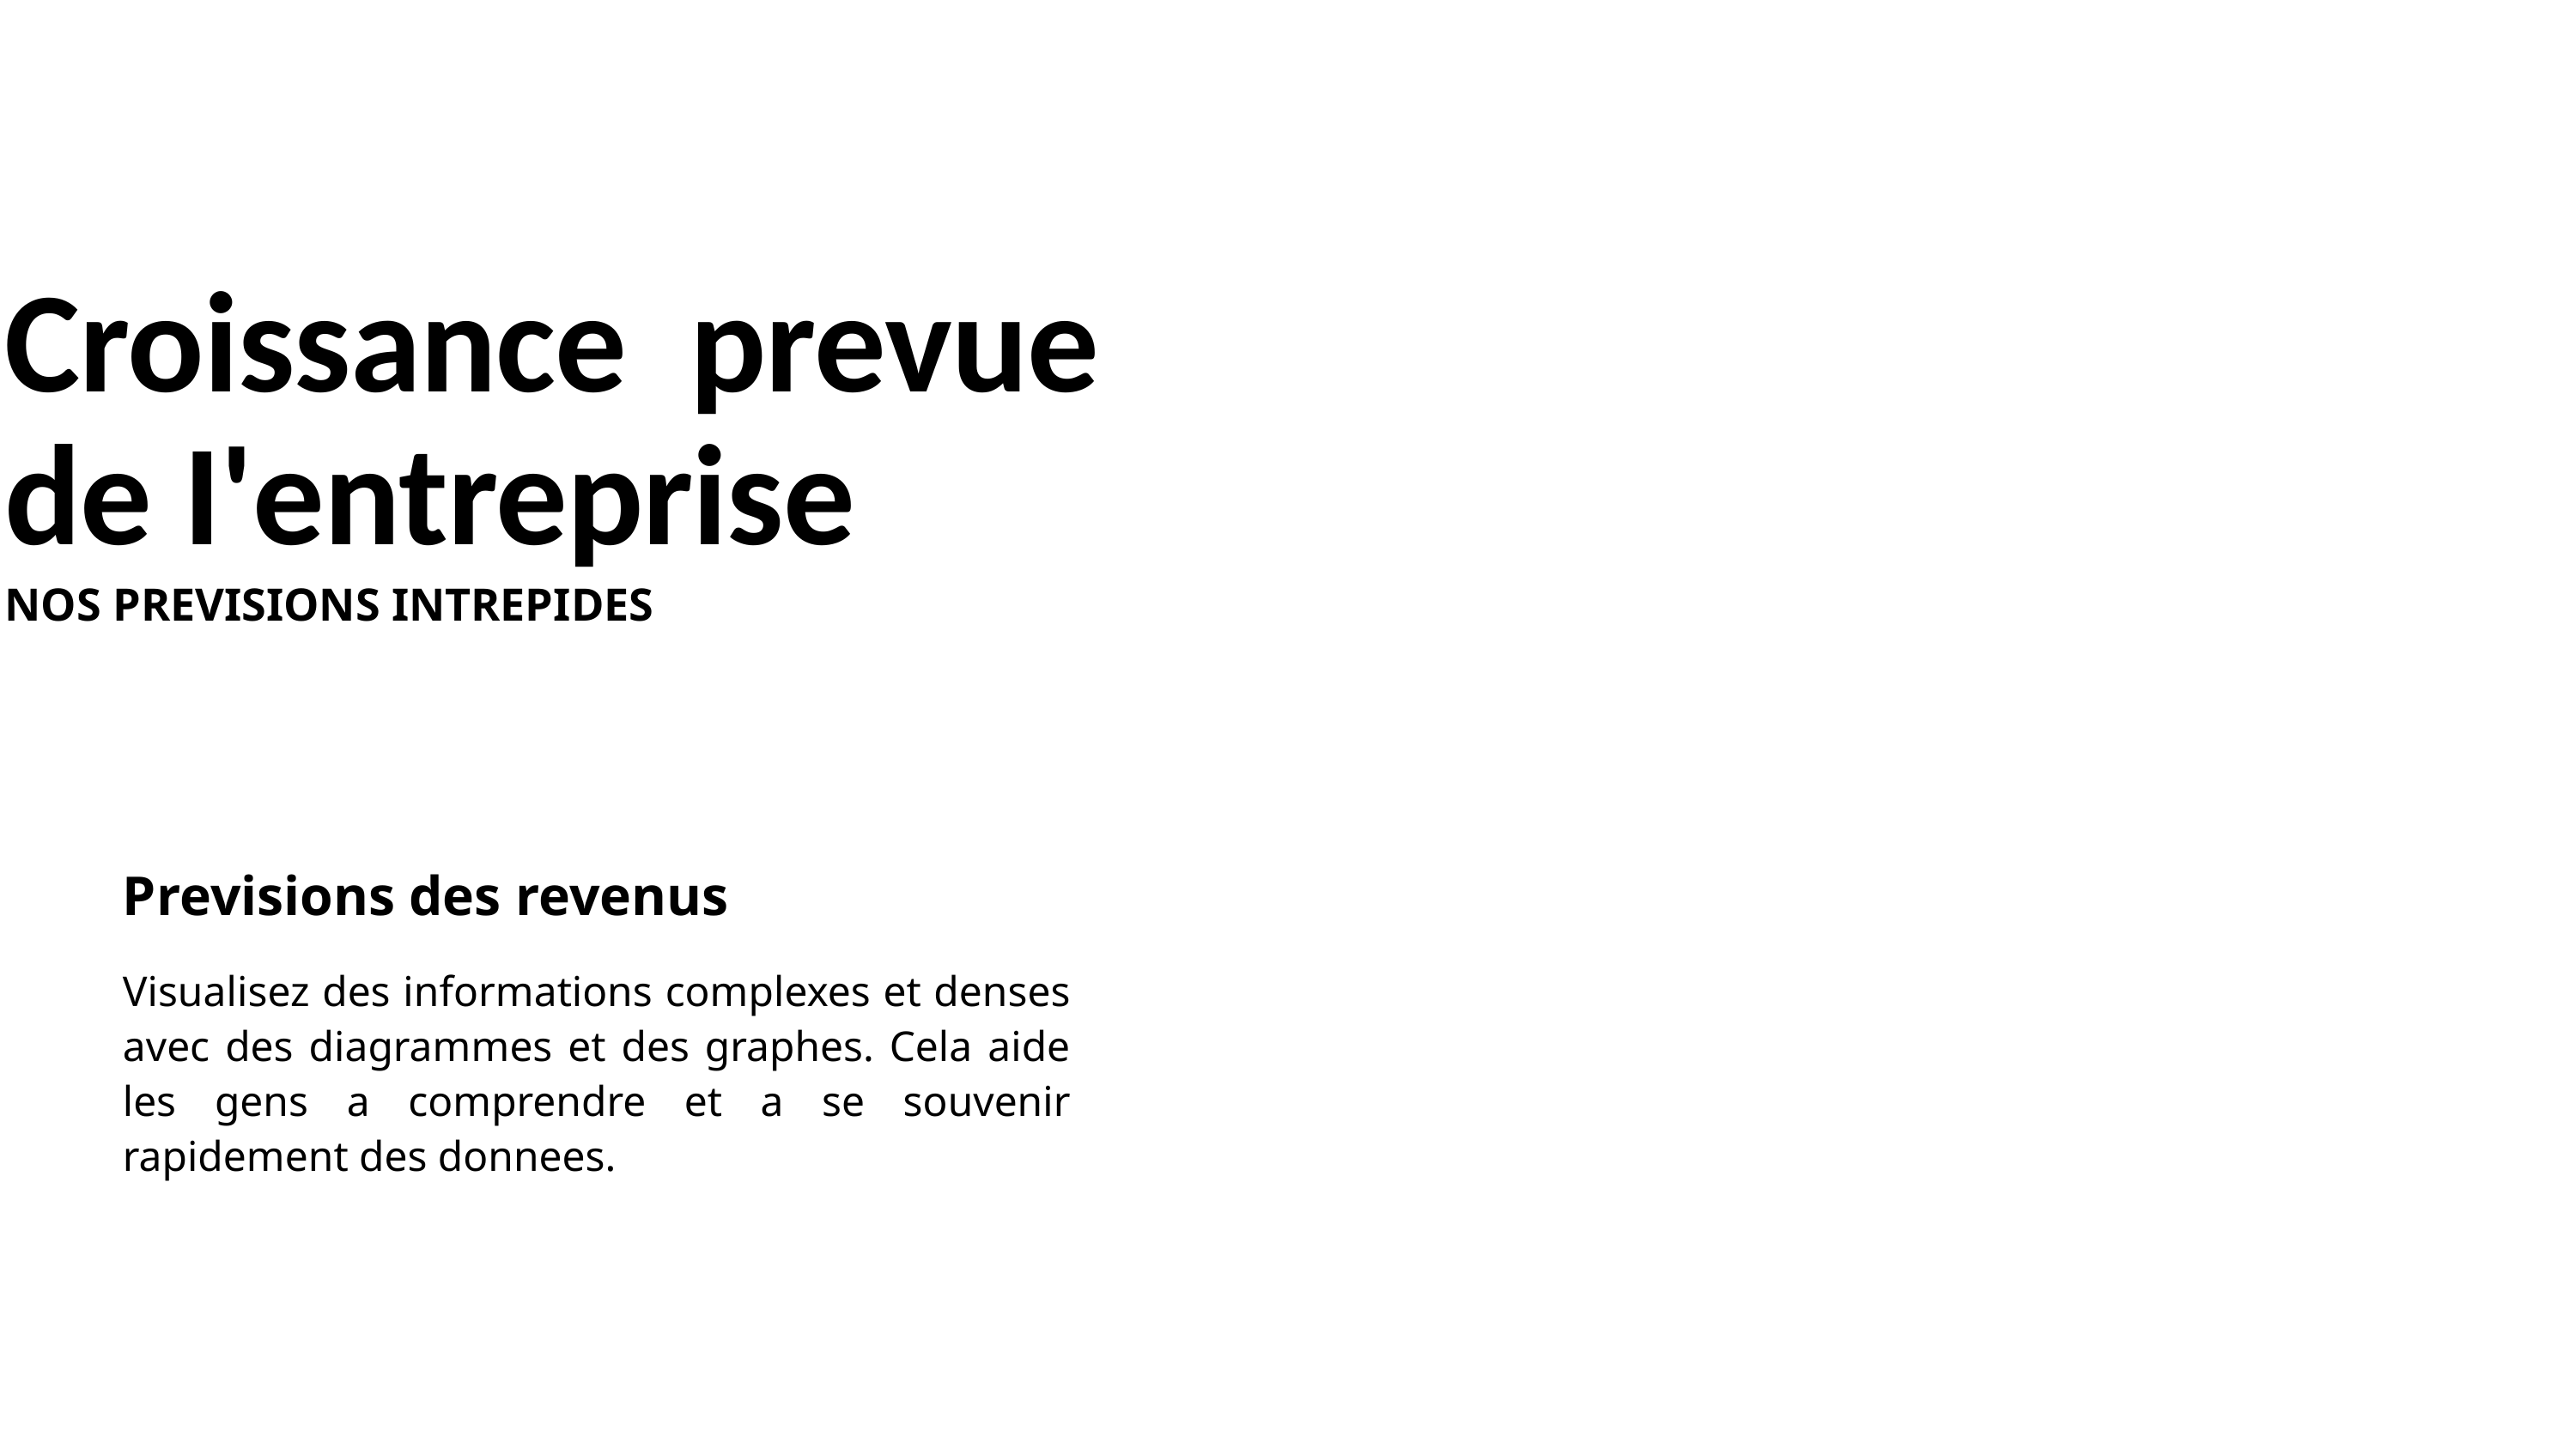

Croissance prevue de I'entreprise
NOS PREVISIONS INTREPIDES
Previsions des revenus
Visualisez des informations complexes et denses avec des diagrammes et des graphes. Cela aide les gens a comprendre et a se souvenir rapidement des donnees.